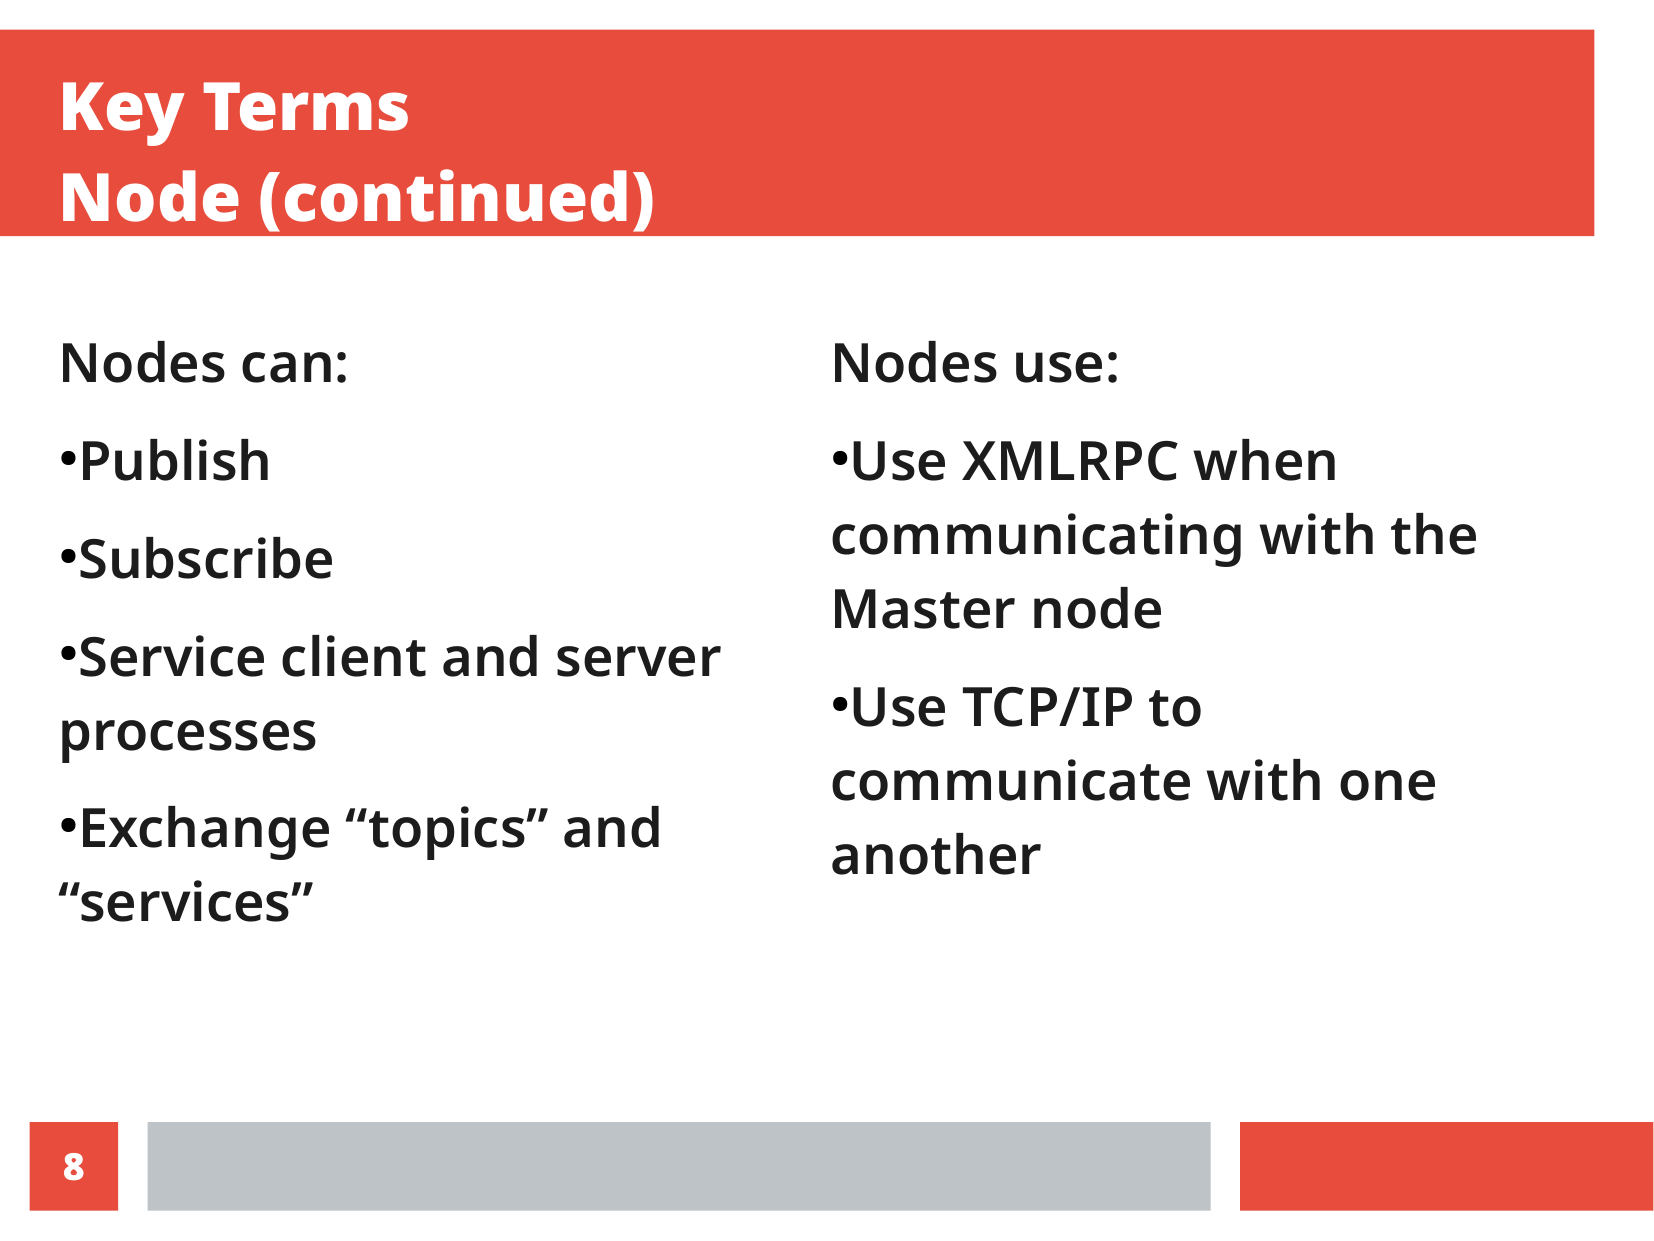

# Key Terms Node (continued)
Nodes can:
Publish
Subscribe
Service client and server processes
Exchange “topics” and “services”
Nodes use:
Use XMLRPC when communicating with the Master node
Use TCP/IP to communicate with one another
8